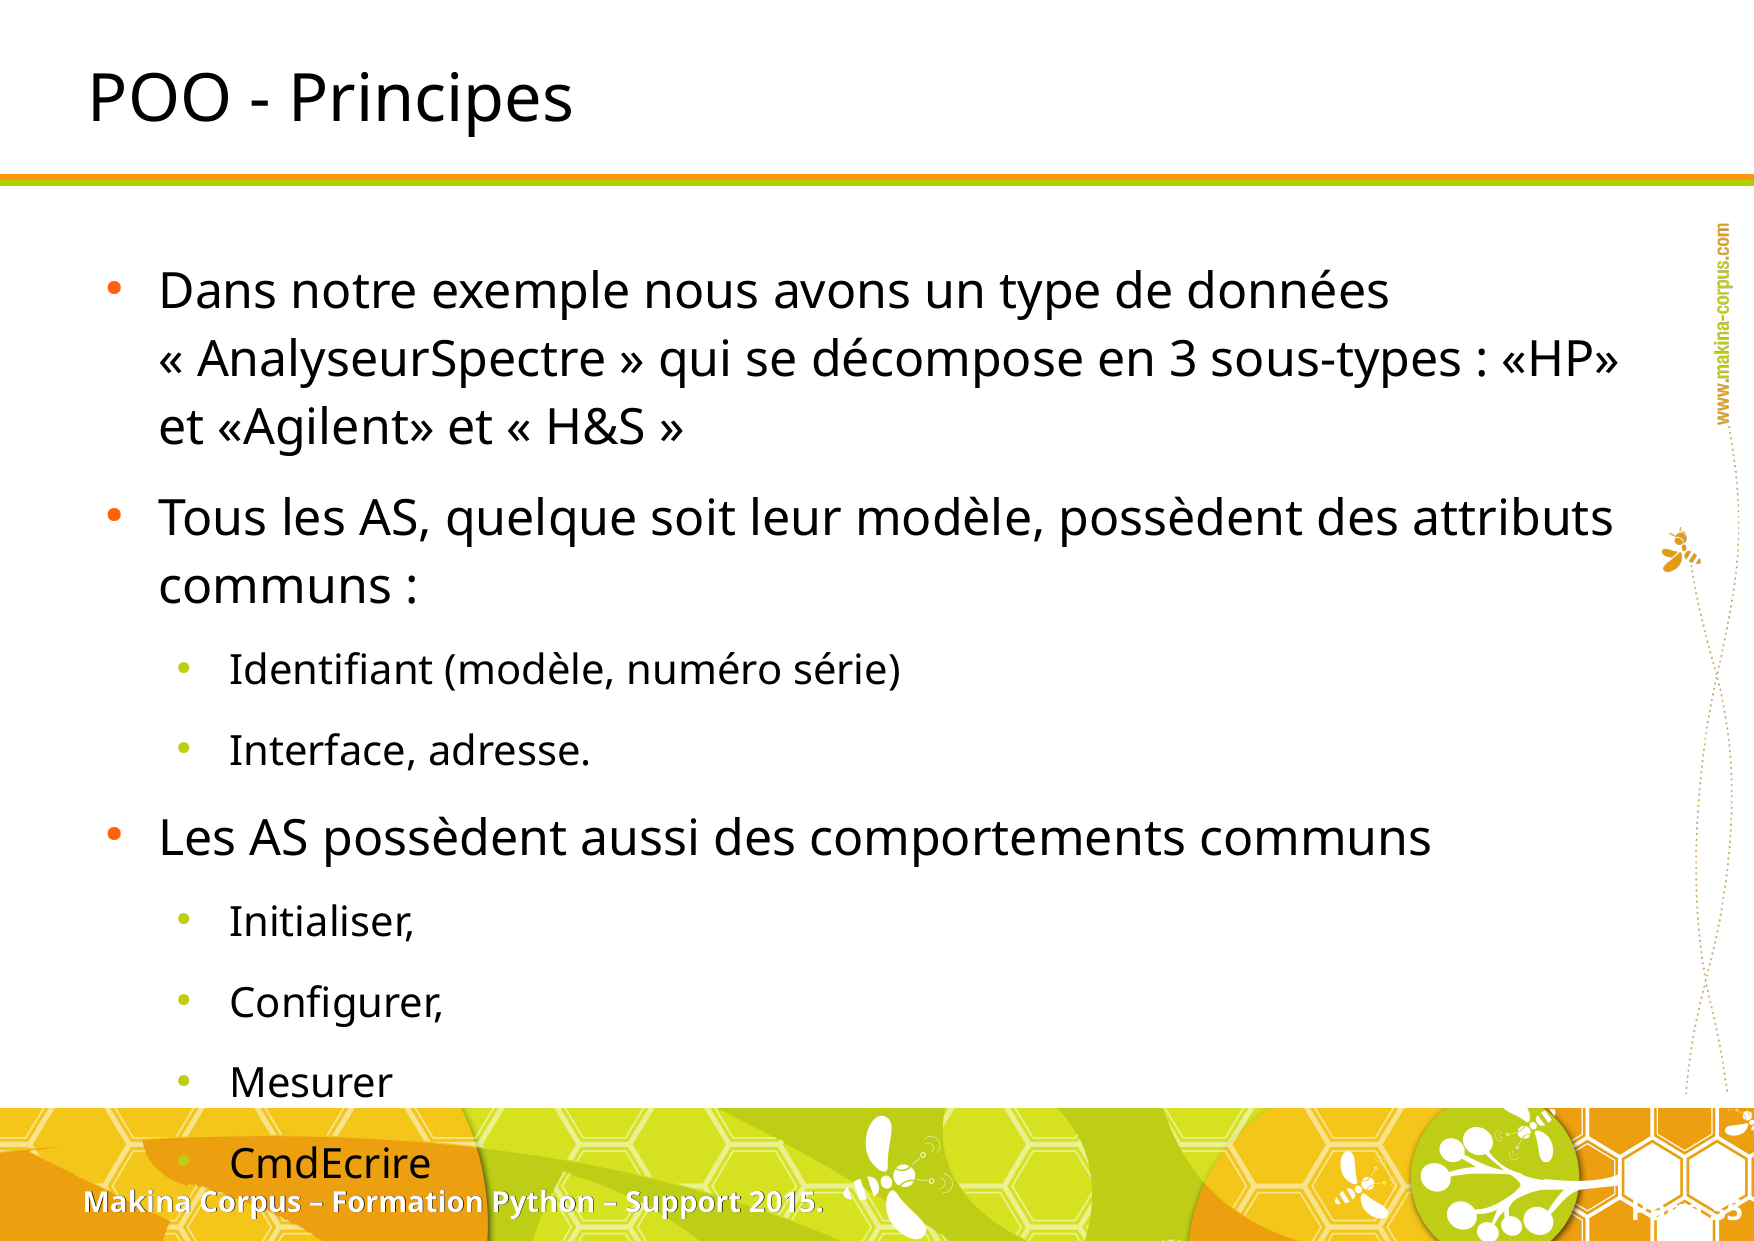

# POO - Principes
Dans notre exemple nous avons un type de données « AnalyseurSpectre » qui se décompose en 3 sous-types : «HP» et «Agilent» et « H&S »
Tous les AS, quelque soit leur modèle, possèdent des attributs communs :
Identifiant (modèle, numéro série)
Interface, adresse.
Les AS possèdent aussi des comportements communs
Initialiser,
Configurer,
Mesurer
CmdEcrire
tesg
35